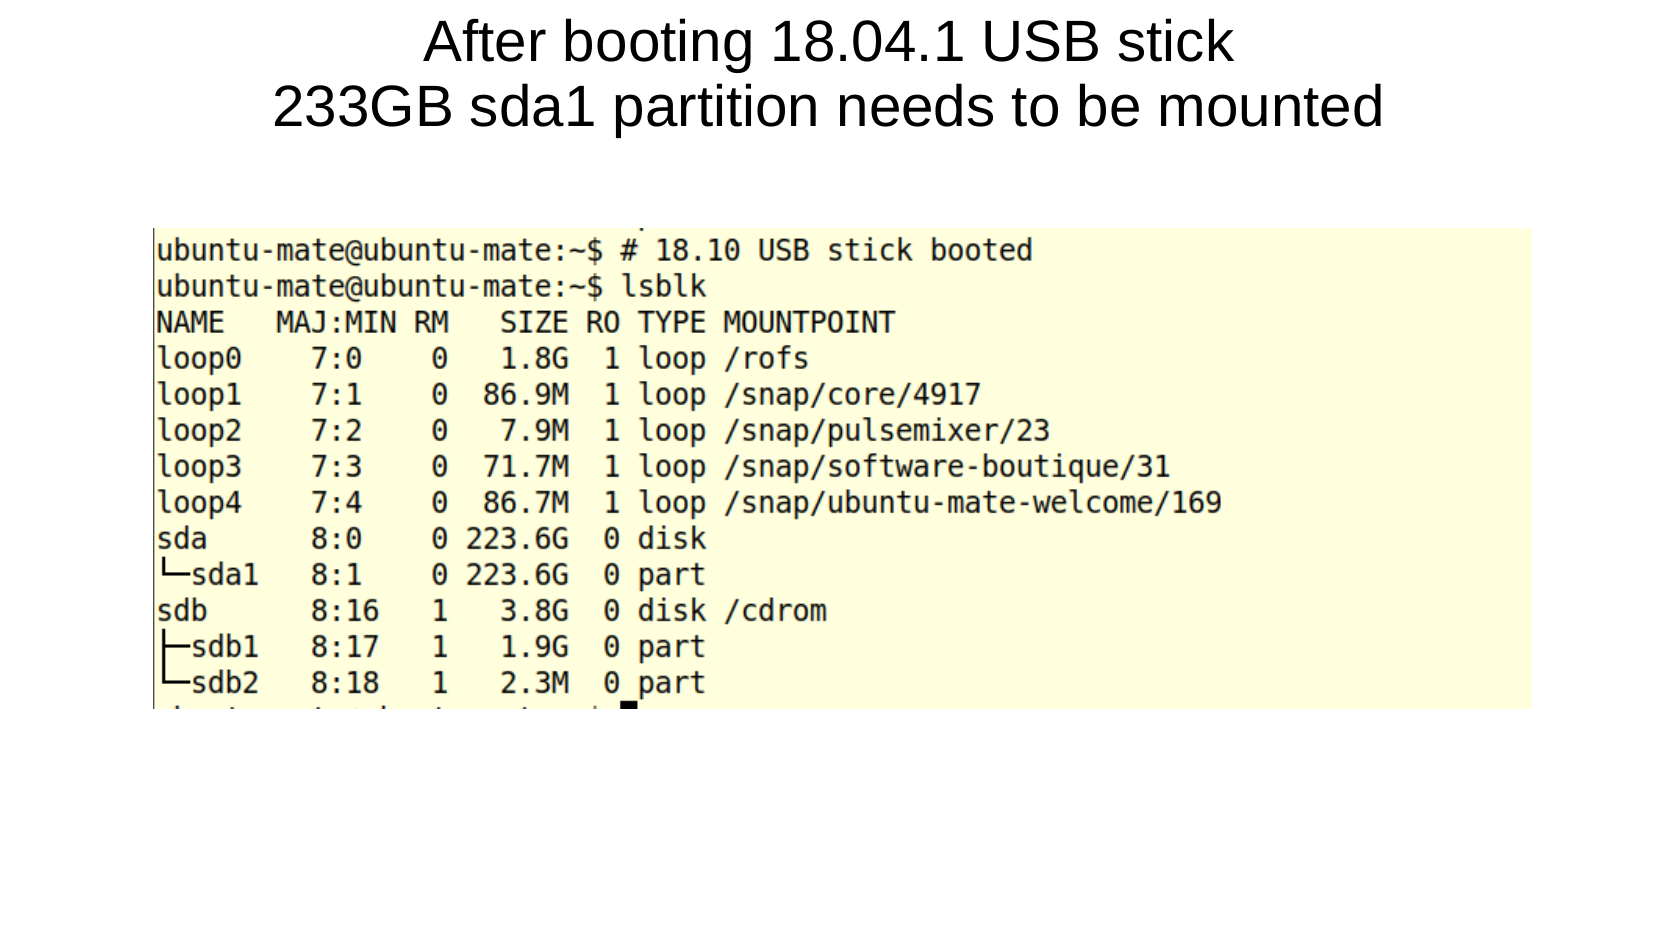

# After booting 18.04.1 USB stick 233GB sda1 partition needs to be mounted